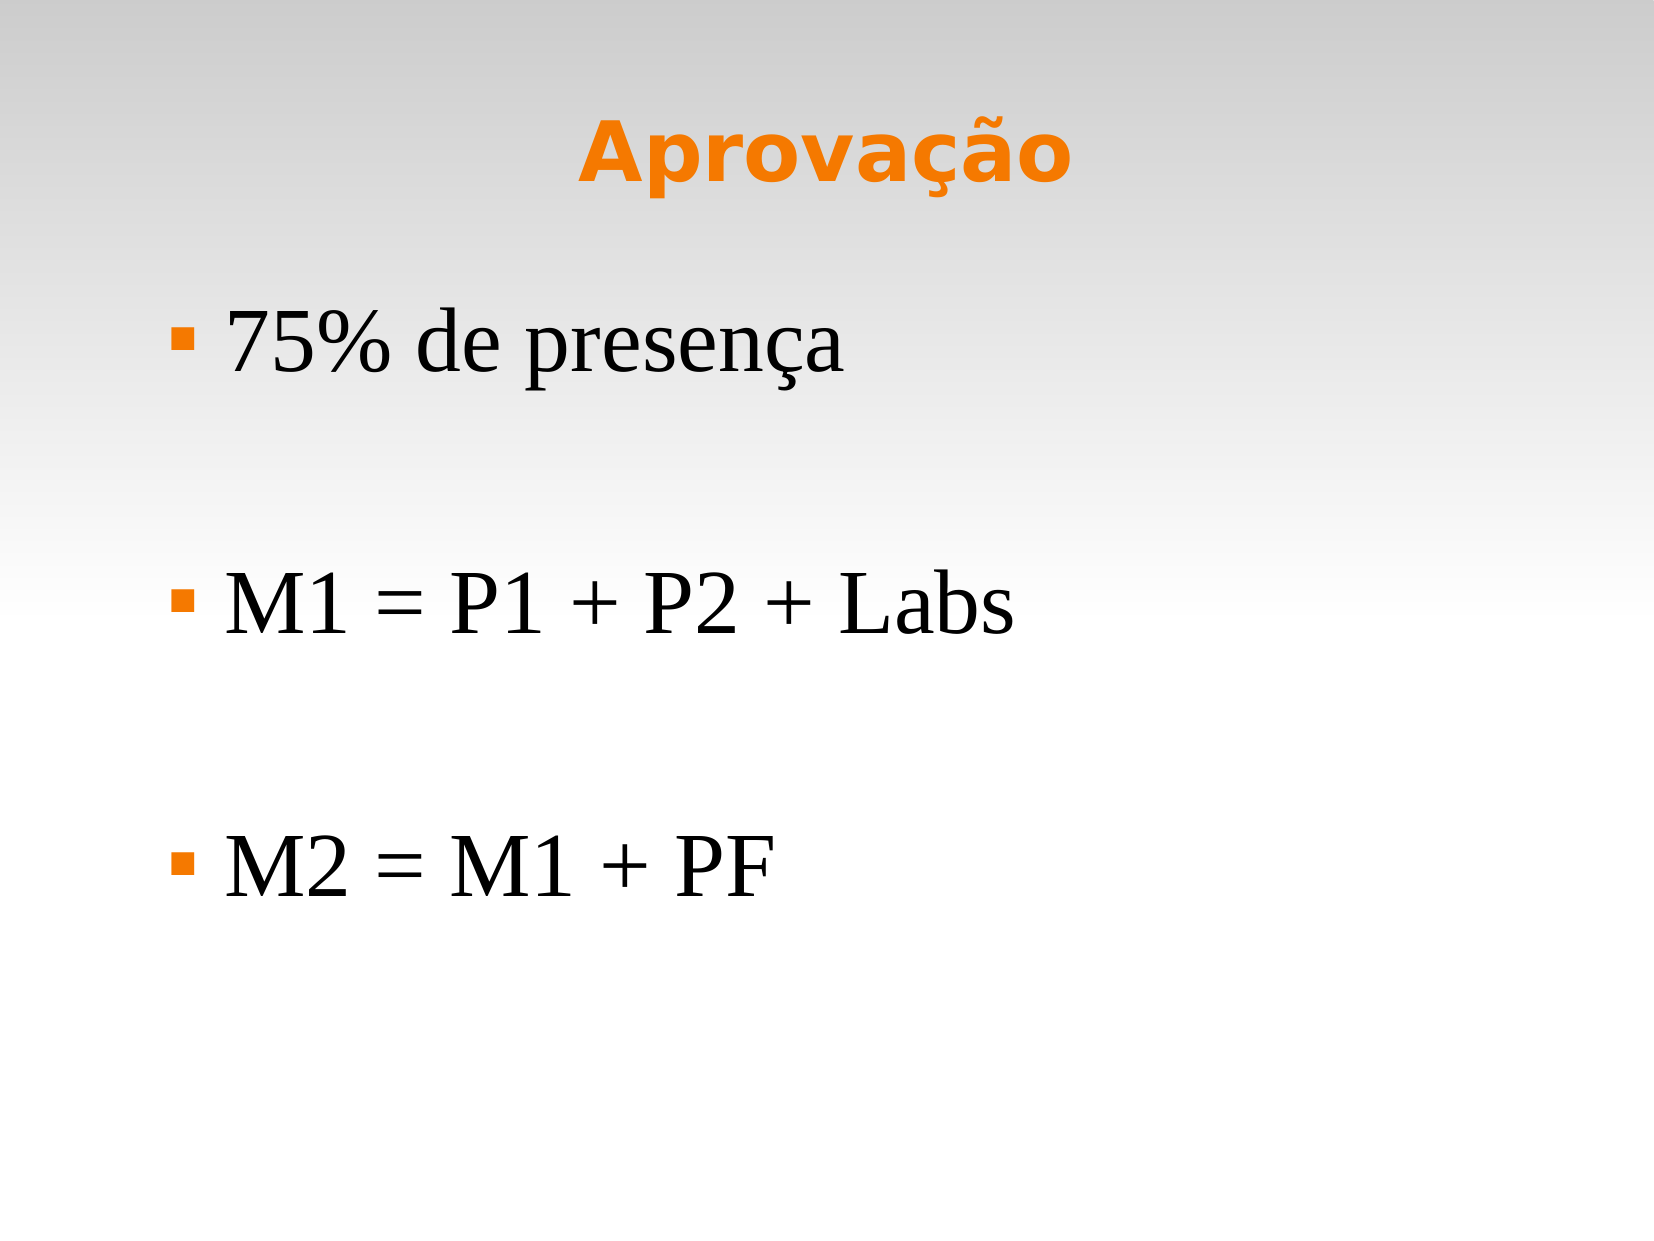

# Aprovação
75% de presença
M1 = P1 + P2 + Labs
M2 = M1 + PF